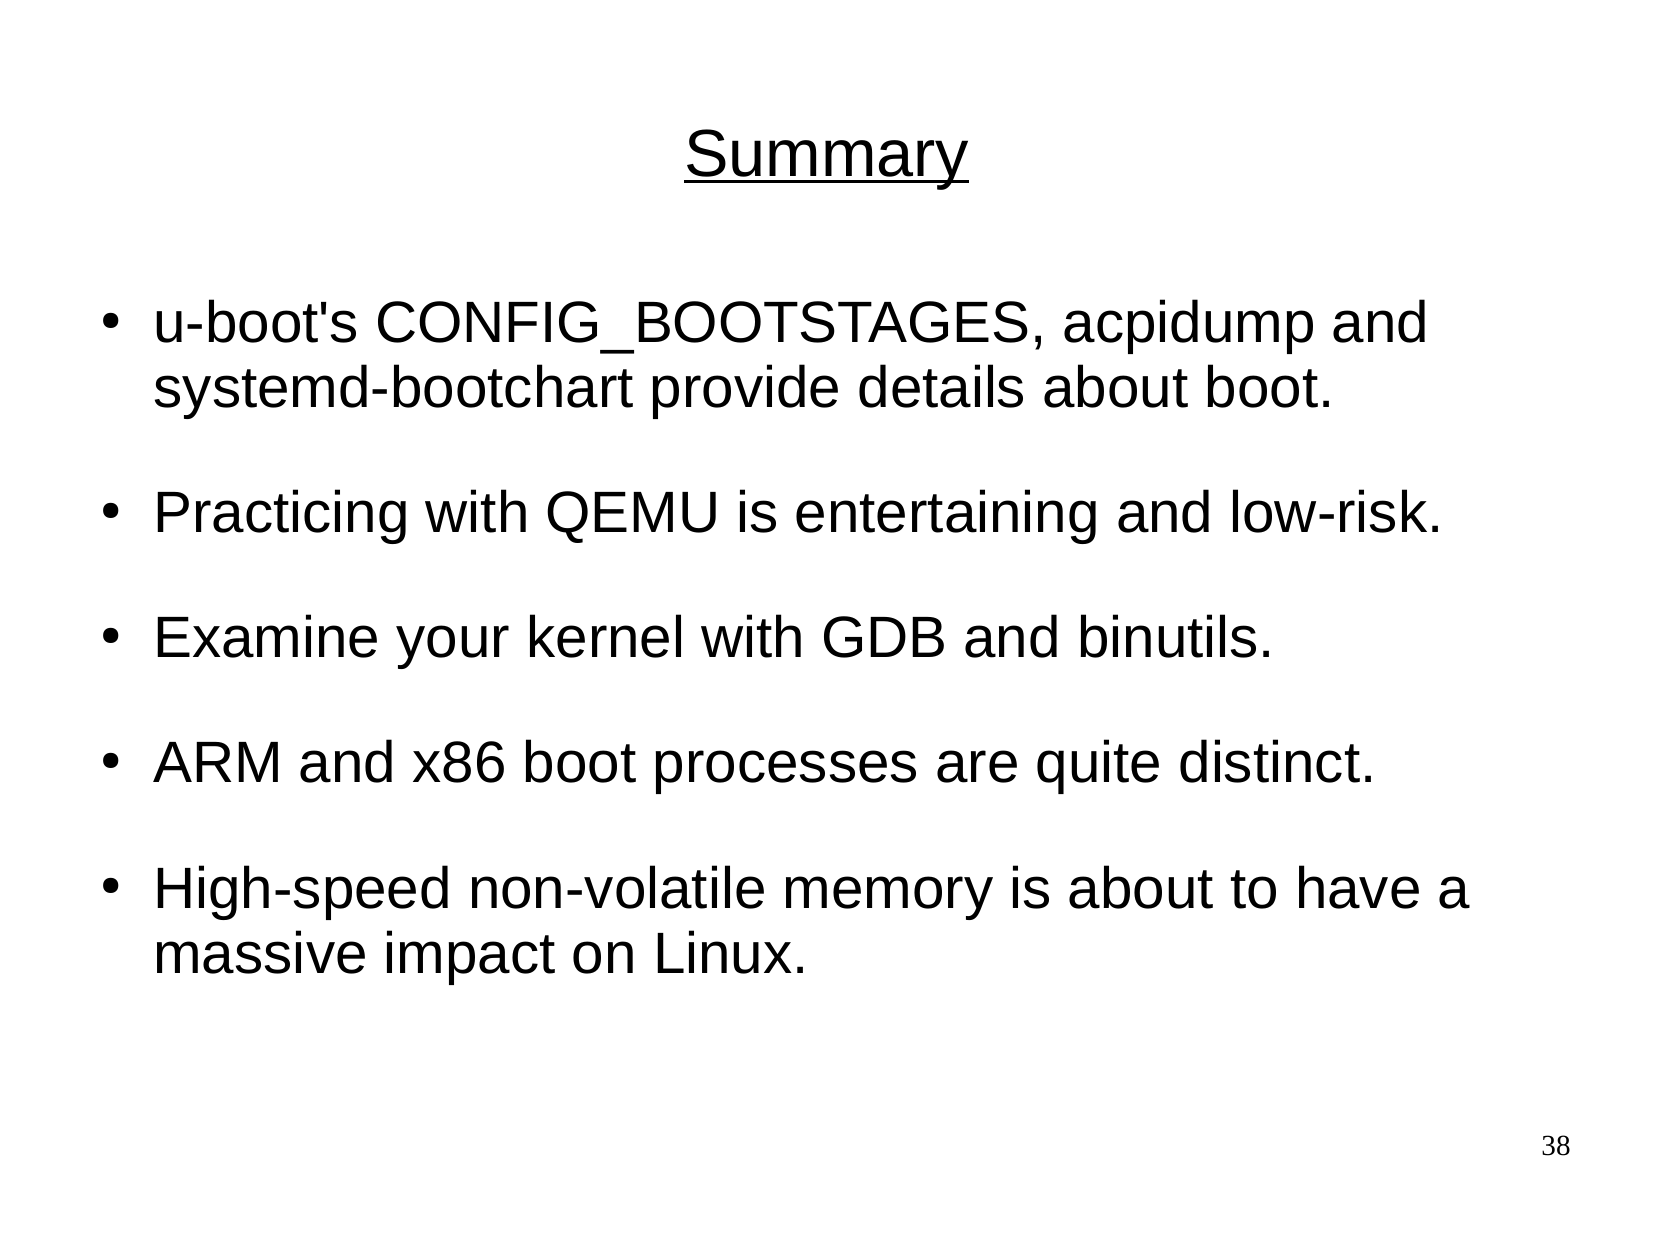

# Summary
u-boot's CONFIG_BOOTSTAGES, acpidump and systemd-bootchart provide details about boot.
Practicing with QEMU is entertaining and low-risk.
Examine your kernel with GDB and binutils.
ARM and x86 boot processes are quite distinct.
High-speed non-volatile memory is about to have a massive impact on Linux.
38